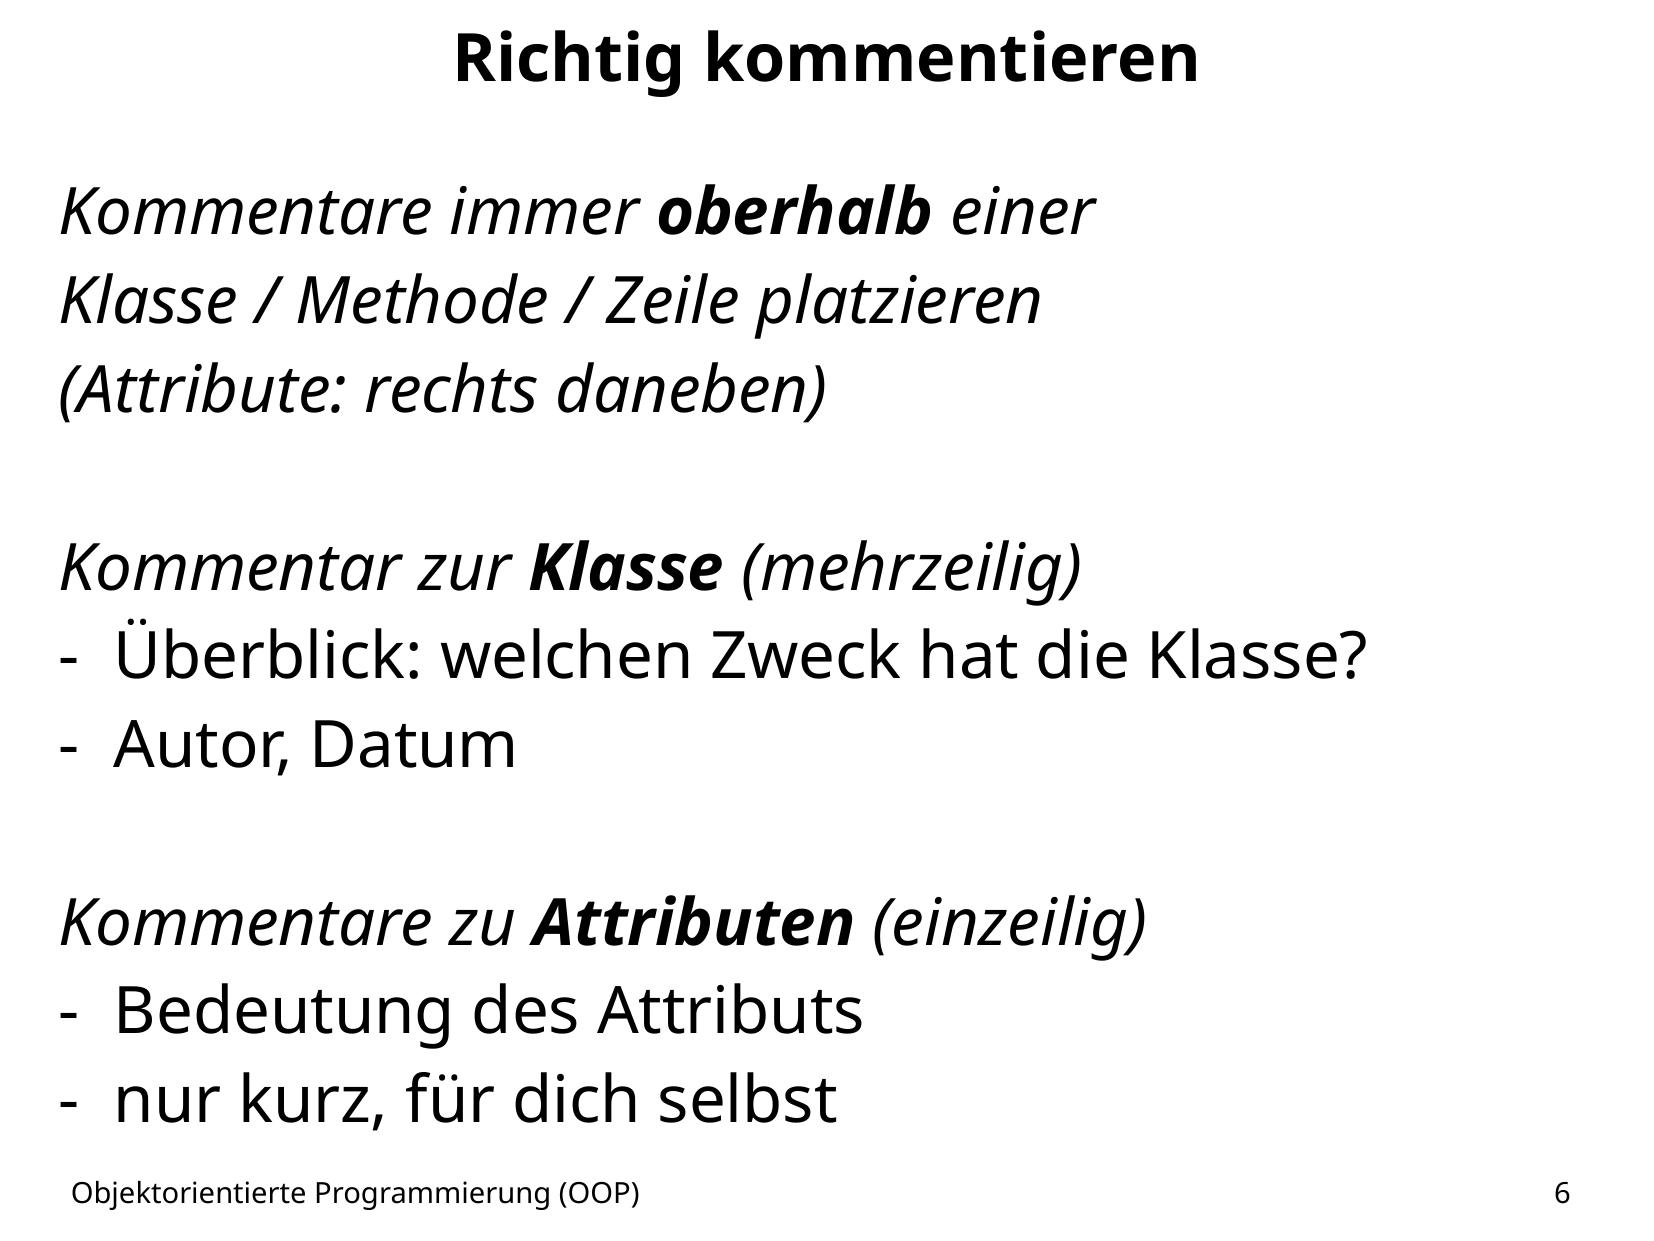

# Richtig kommentieren
Kommentare immer oberhalb einer
Klasse / Methode / Zeile platzieren
(Attribute: rechts daneben)
Kommentar zur Klasse (mehrzeilig)
- Überblick: welchen Zweck hat die Klasse?
- Autor, Datum
Kommentare zu Attributen (einzeilig)
- Bedeutung des Attributs
- nur kurz, für dich selbst
Objektorientierte Programmierung (OOP)
6